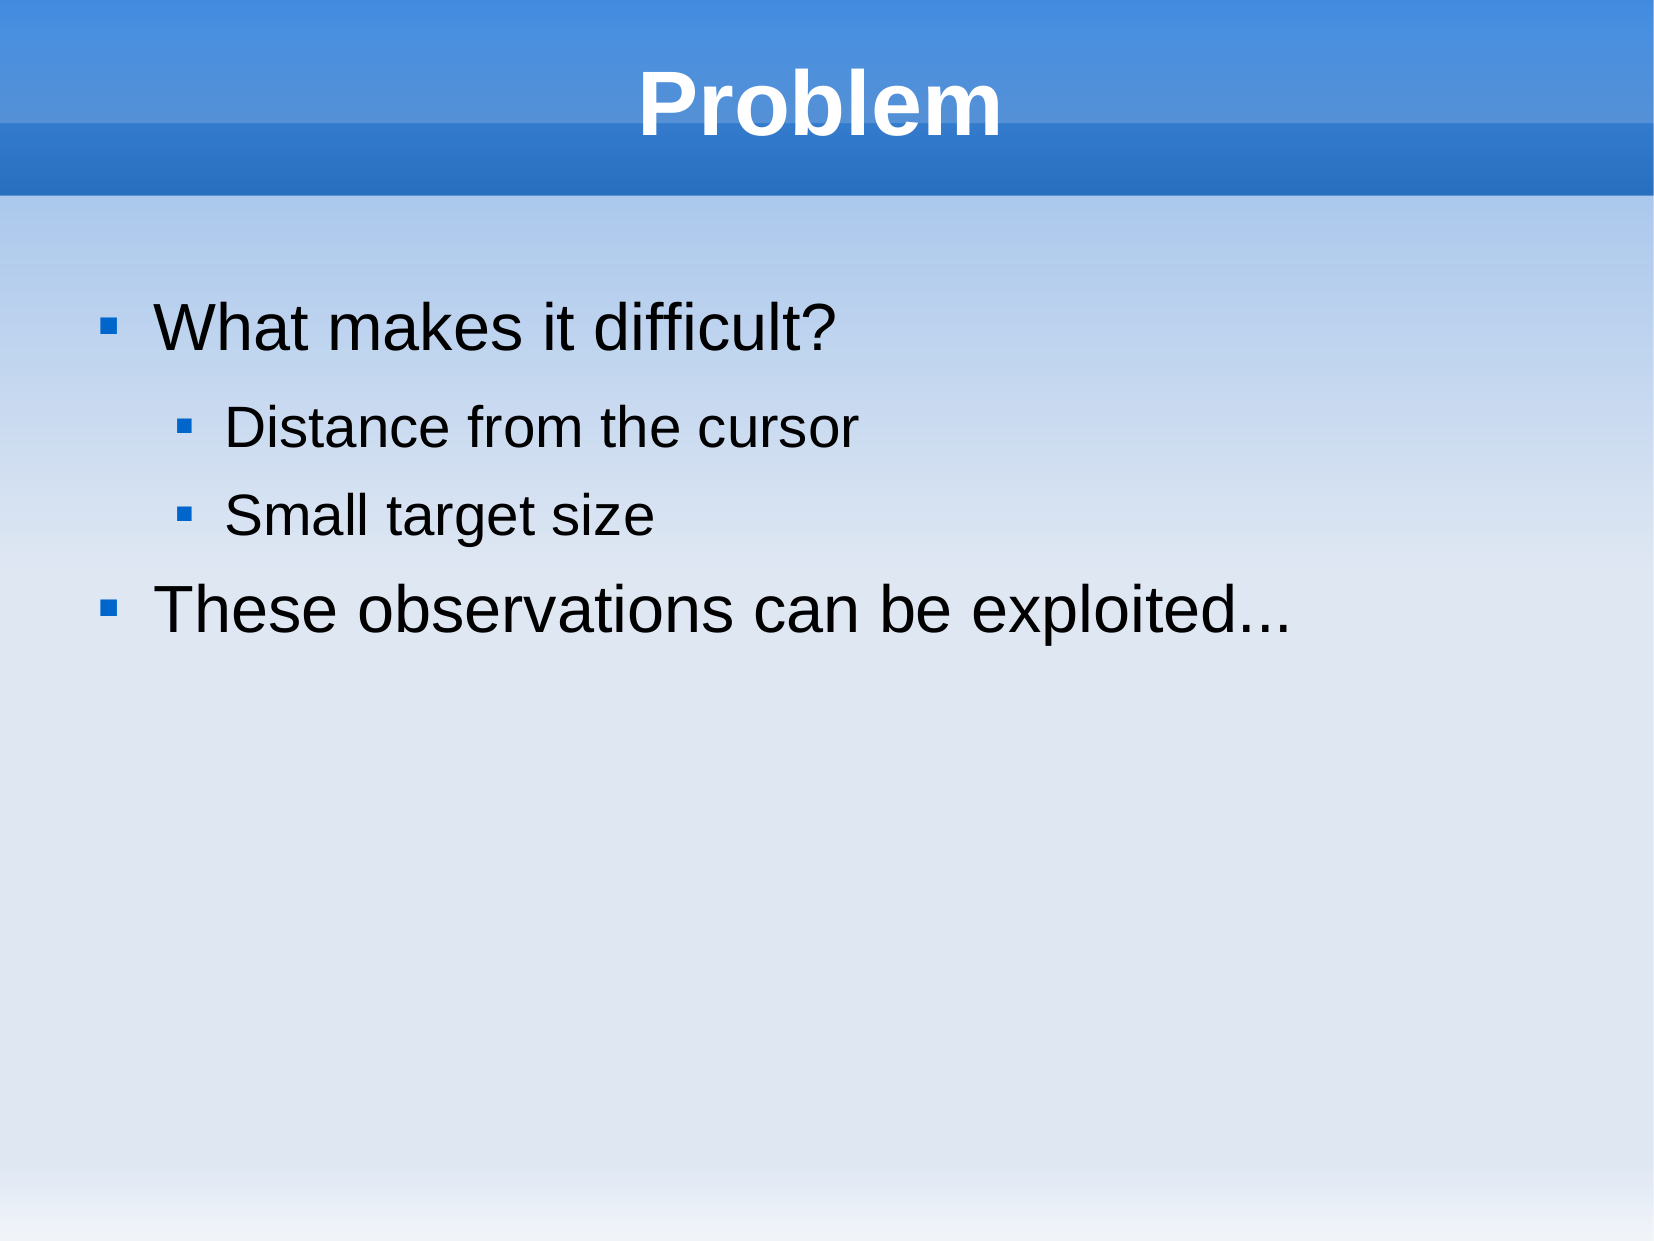

# Problem
What makes it difficult?
Distance from the cursor
Small target size
These observations can be exploited...